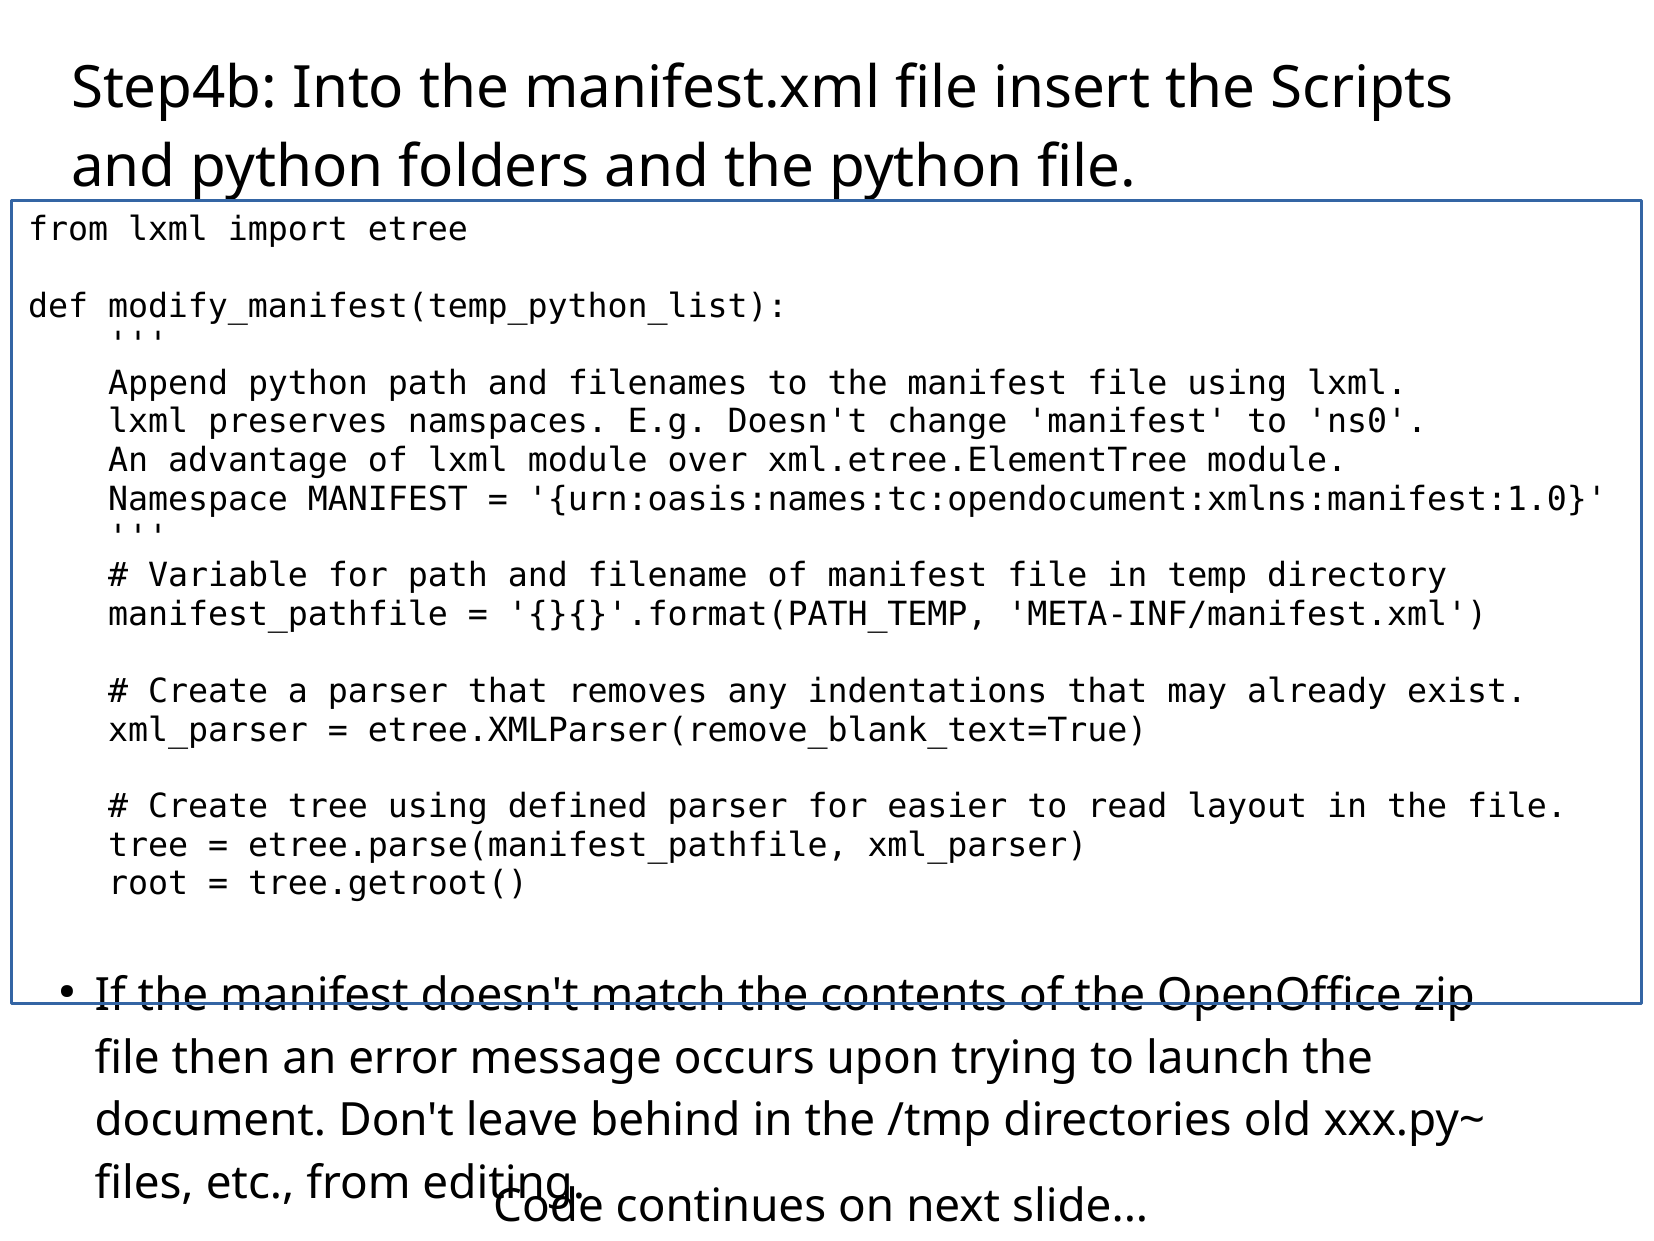

# Step4b: Into the manifest.xml file insert the Scripts and python folders and the python file.
from lxml import etree
def modify_manifest(temp_python_list):
 '''
 Append python path and filenames to the manifest file using lxml.
 lxml preserves namspaces. E.g. Doesn't change 'manifest' to 'ns0'.
 An advantage of lxml module over xml.etree.ElementTree module.
 Namespace MANIFEST = '{urn:oasis:names:tc:opendocument:xmlns:manifest:1.0}'
 '''
 # Variable for path and filename of manifest file in temp directory
 manifest_pathfile = '{}{}'.format(PATH_TEMP, 'META-INF/manifest.xml')
 # Create a parser that removes any indentations that may already exist.
 xml_parser = etree.XMLParser(remove_blank_text=True)
 # Create tree using defined parser for easier to read layout in the file.
 tree = etree.parse(manifest_pathfile, xml_parser)
 root = tree.getroot()
If the manifest doesn't match the contents of the OpenOffice zip file then an error message occurs upon trying to launch the document. Don't leave behind in the /tmp directories old xxx.py~ files, etc., from editing.
Code continues on next slide...